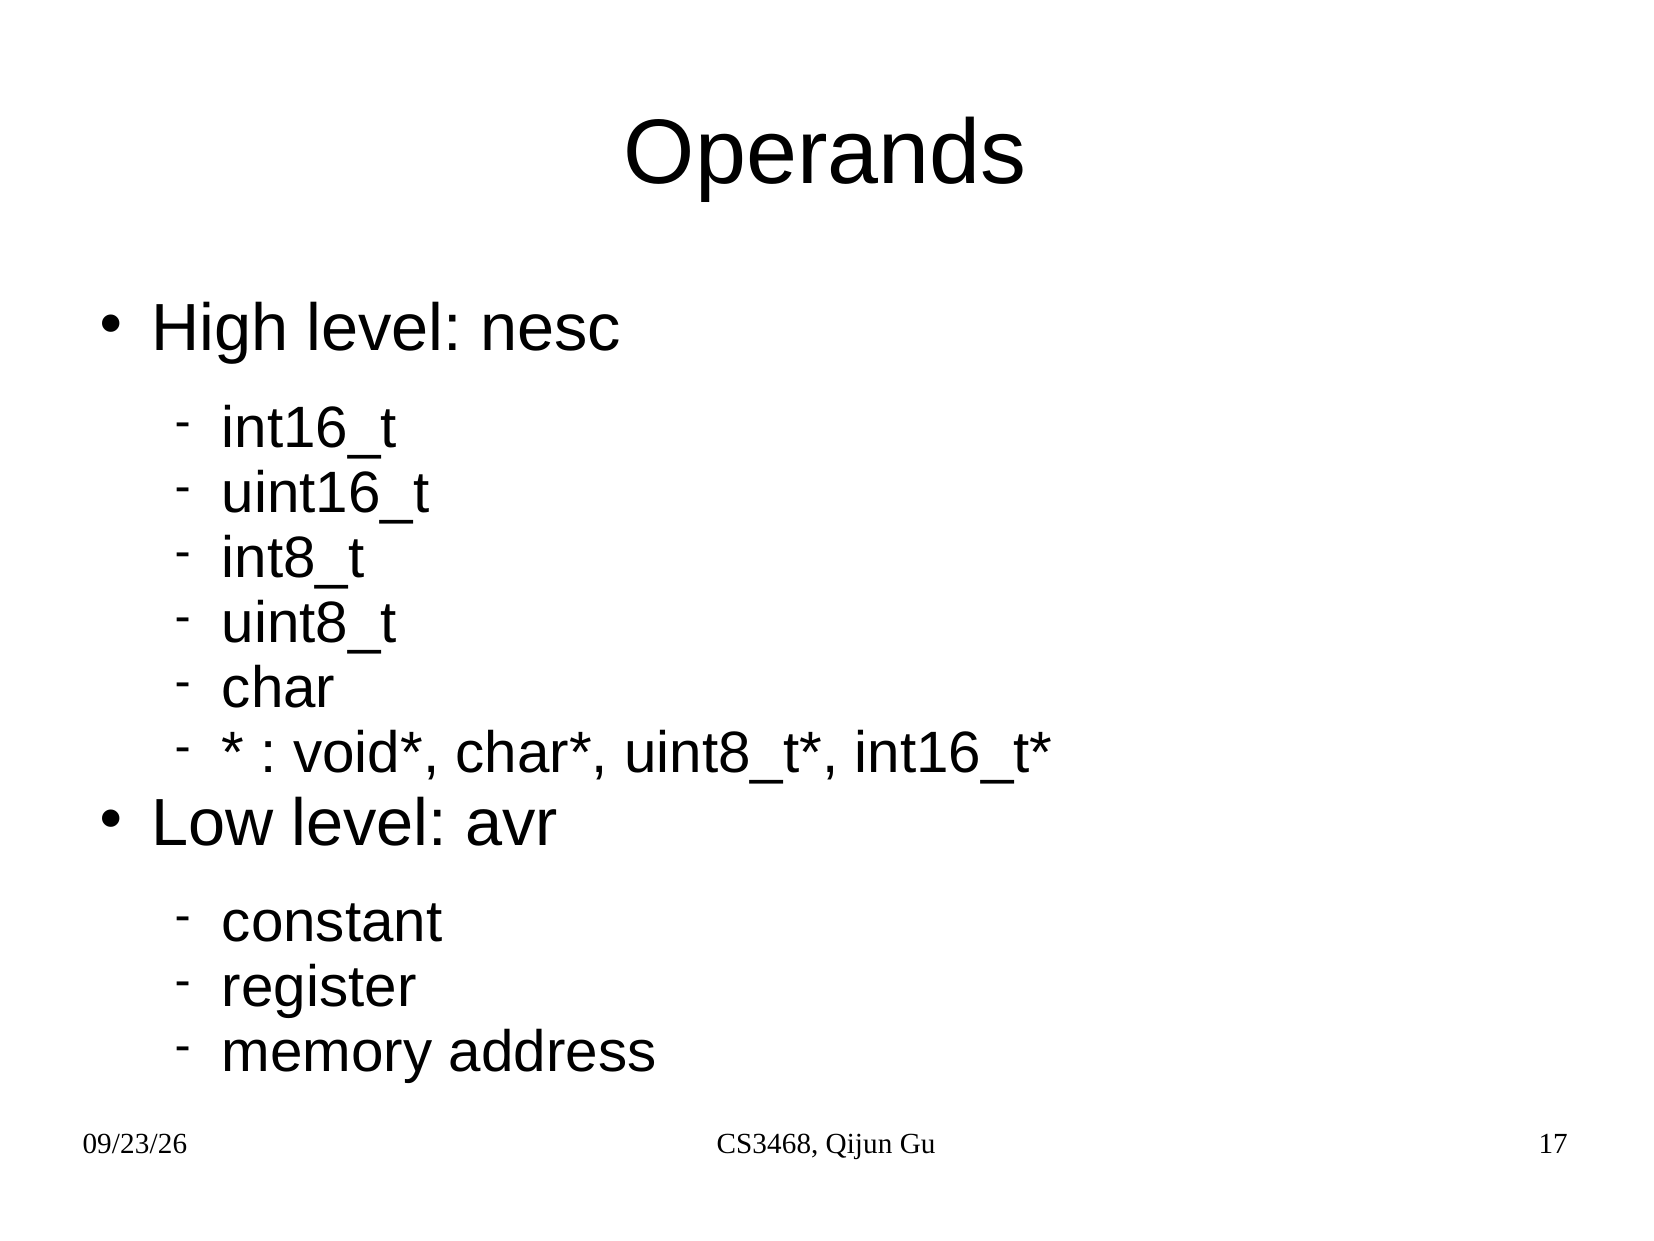

# Operands
High level: nesc
int16_t
uint16_t
int8_t
uint8_t
char
* : void*, char*, uint8_t*, int16_t*
Low level: avr
constant
register
memory address
CS3468, Qijun Gu
17